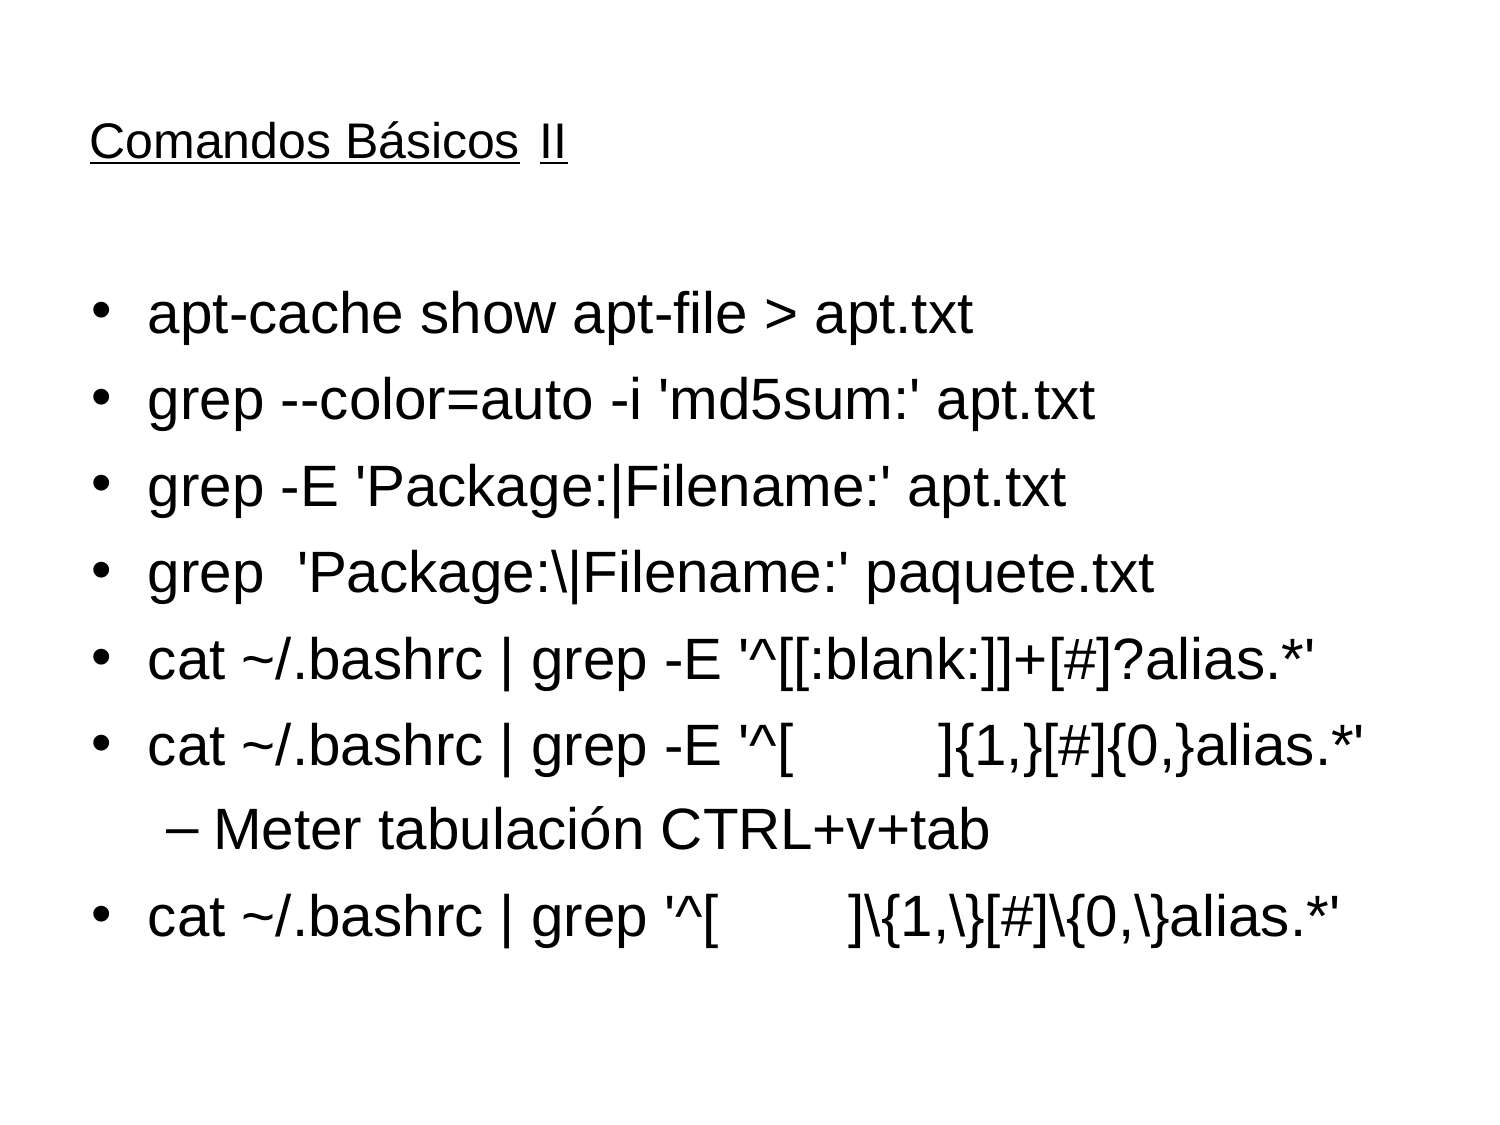

# Comandos Básicos	II
apt-cache show apt-file > apt.txt
grep --color=auto -i 'md5sum:' apt.txt
grep -E 'Package:|Filename:' apt.txt
grep 'Package:\|Filename:' paquete.txt
cat ~/.bashrc | grep -E '^[[:blank:]]+[#]?alias.*'
cat ~/.bashrc | grep -E '^[ 	 ]{1,}[#]{0,}alias.*'
Meter tabulación CTRL+v+tab
cat ~/.bashrc | grep '^[ ]\{1,\}[#]\{0,\}alias.*'